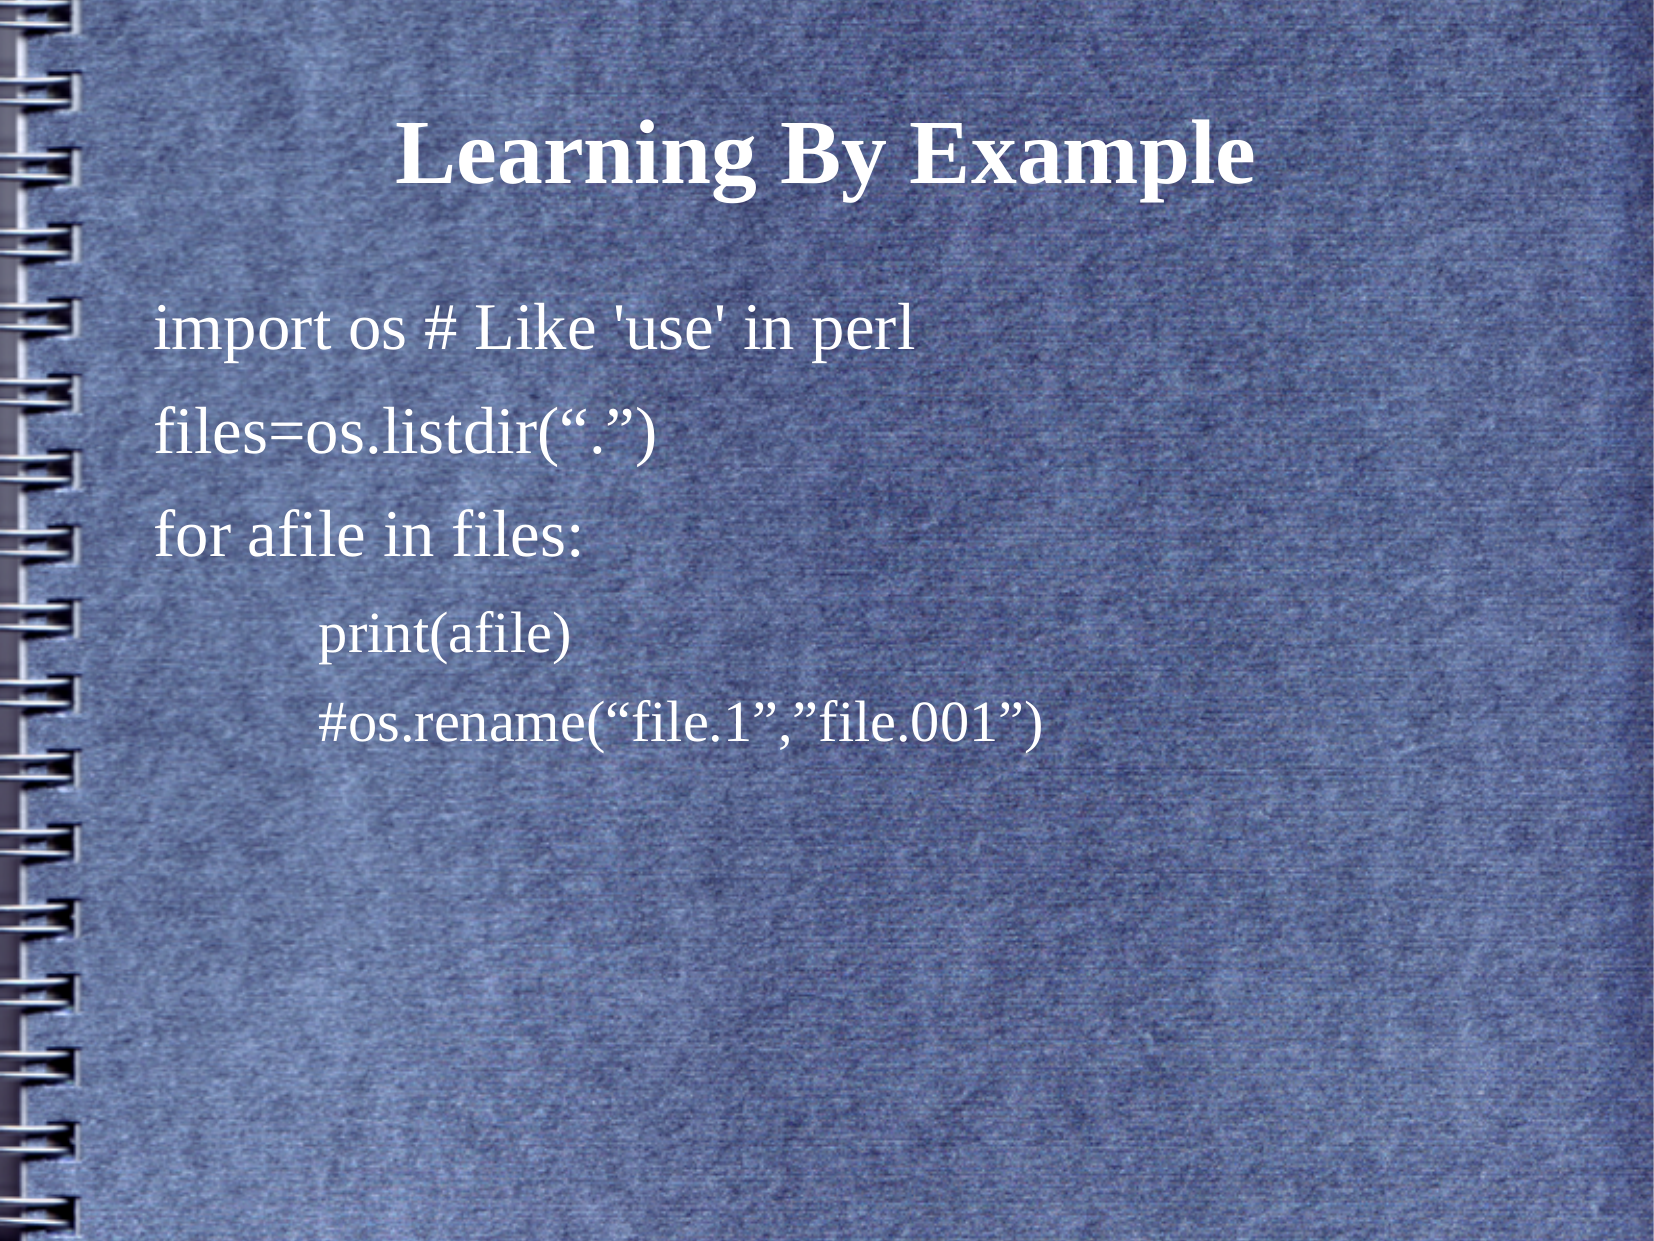

# Learning By Example
import os # Like 'use' in perl
files=os.listdir(“.”)
for afile in files:
print(afile)
#os.rename(“file.1”,”file.001”)